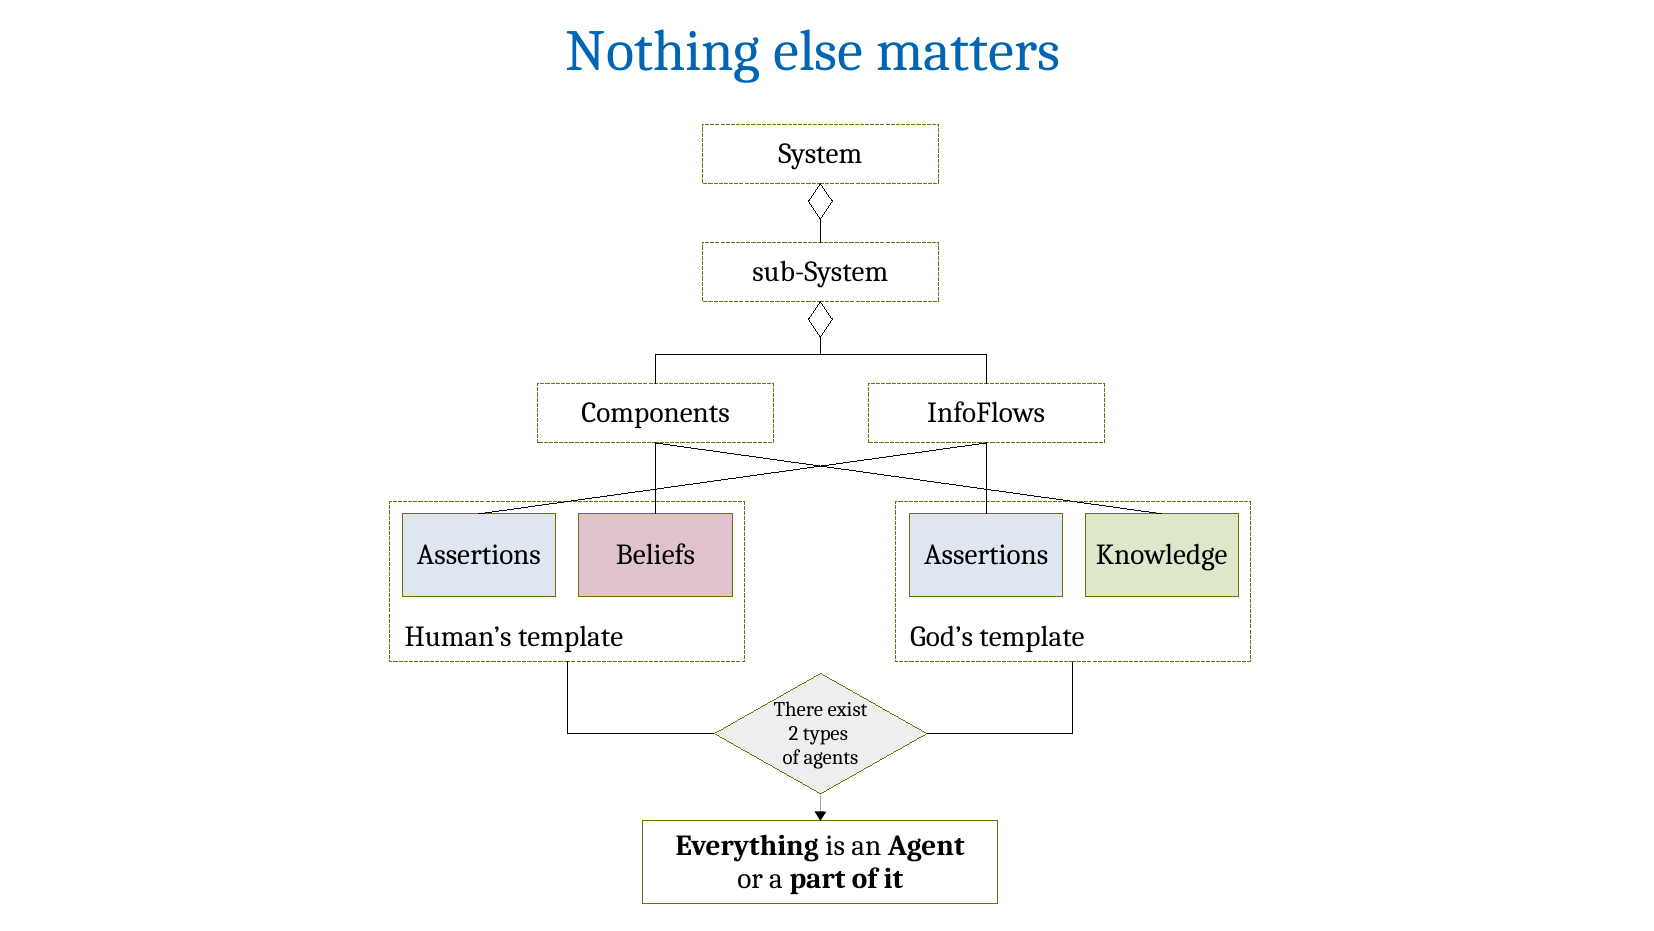

Nothing else matters
System
sub-System
Components
InfoFlows
Human’s template
God’s template
Assertions
Beliefs
Assertions
Knowledge
There exist
2 types
of agents
Everything is an Agent
or a part of it